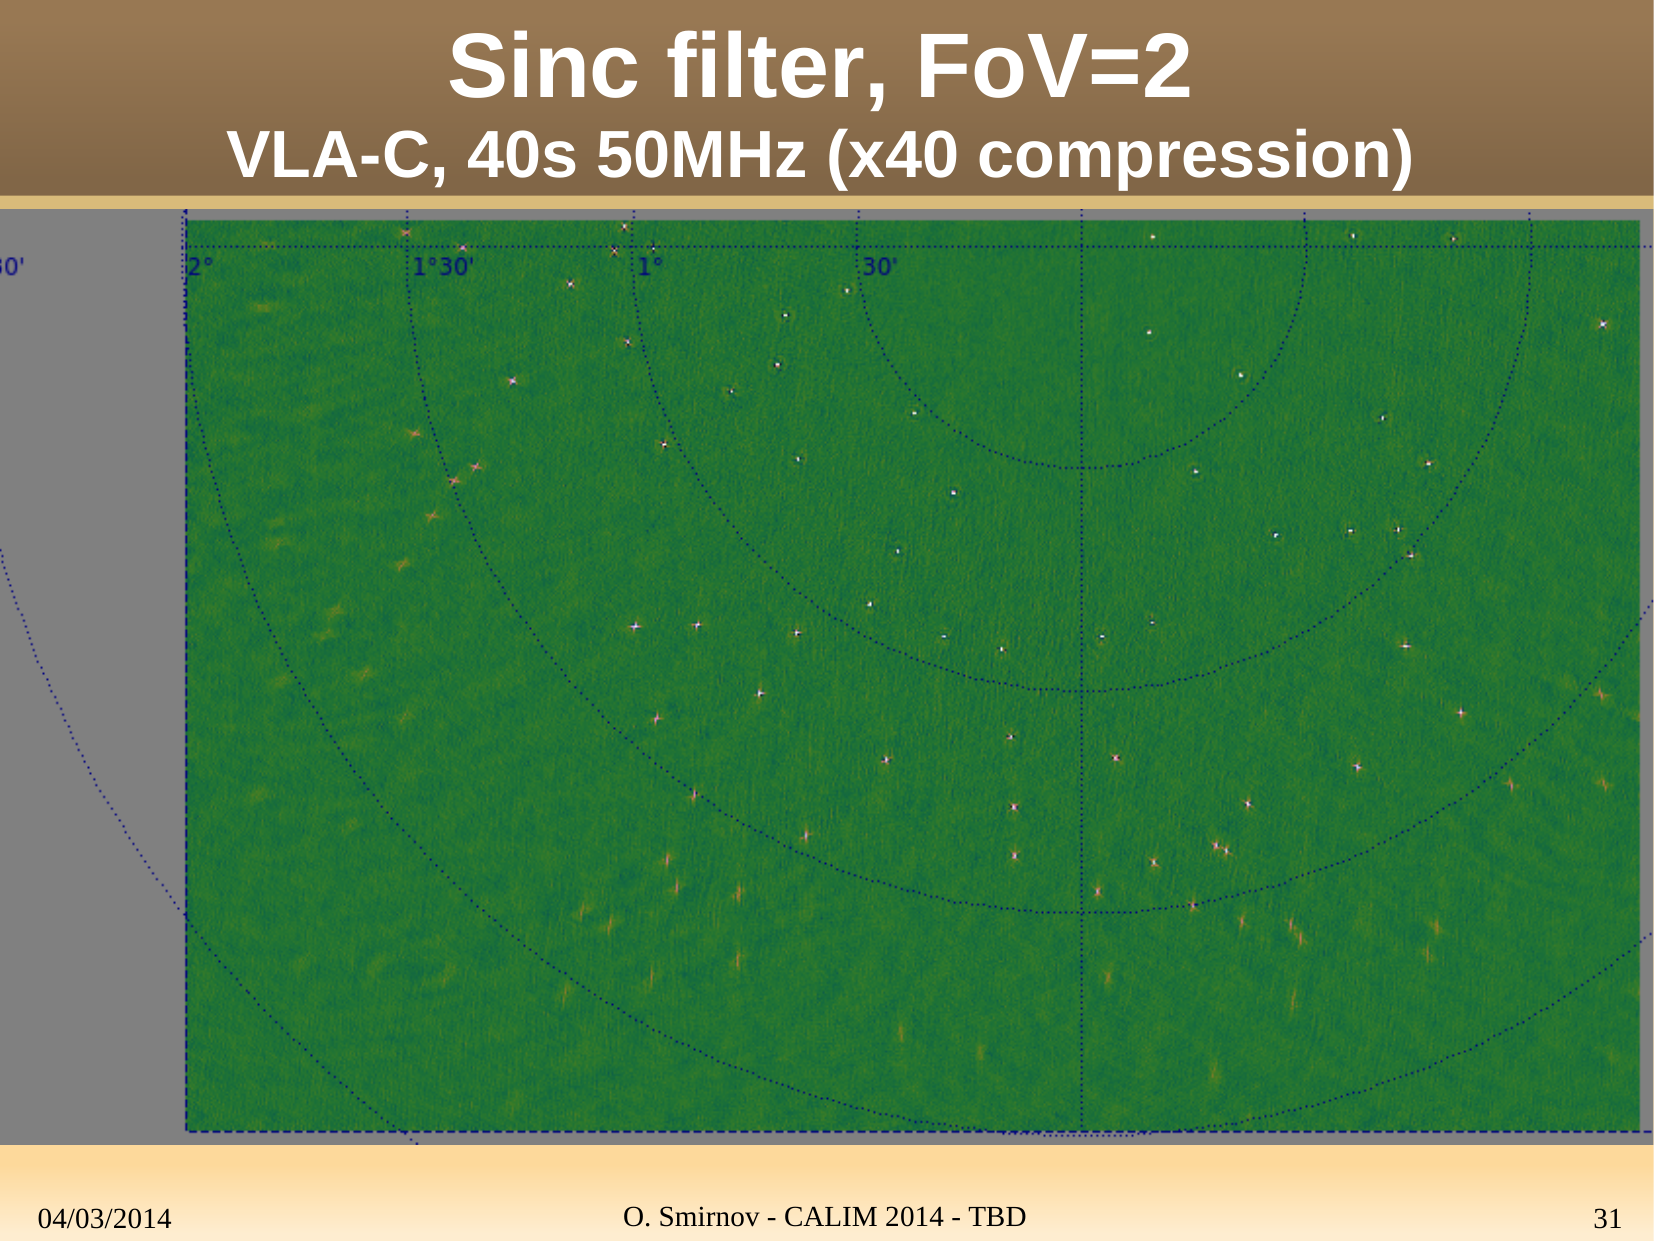

# Sinc filter, FoV=2 VLA-C, 40s 50MHz (x40 compression)
O. Smirnov - CALIM 2014 - TBD
04/03/2014
31